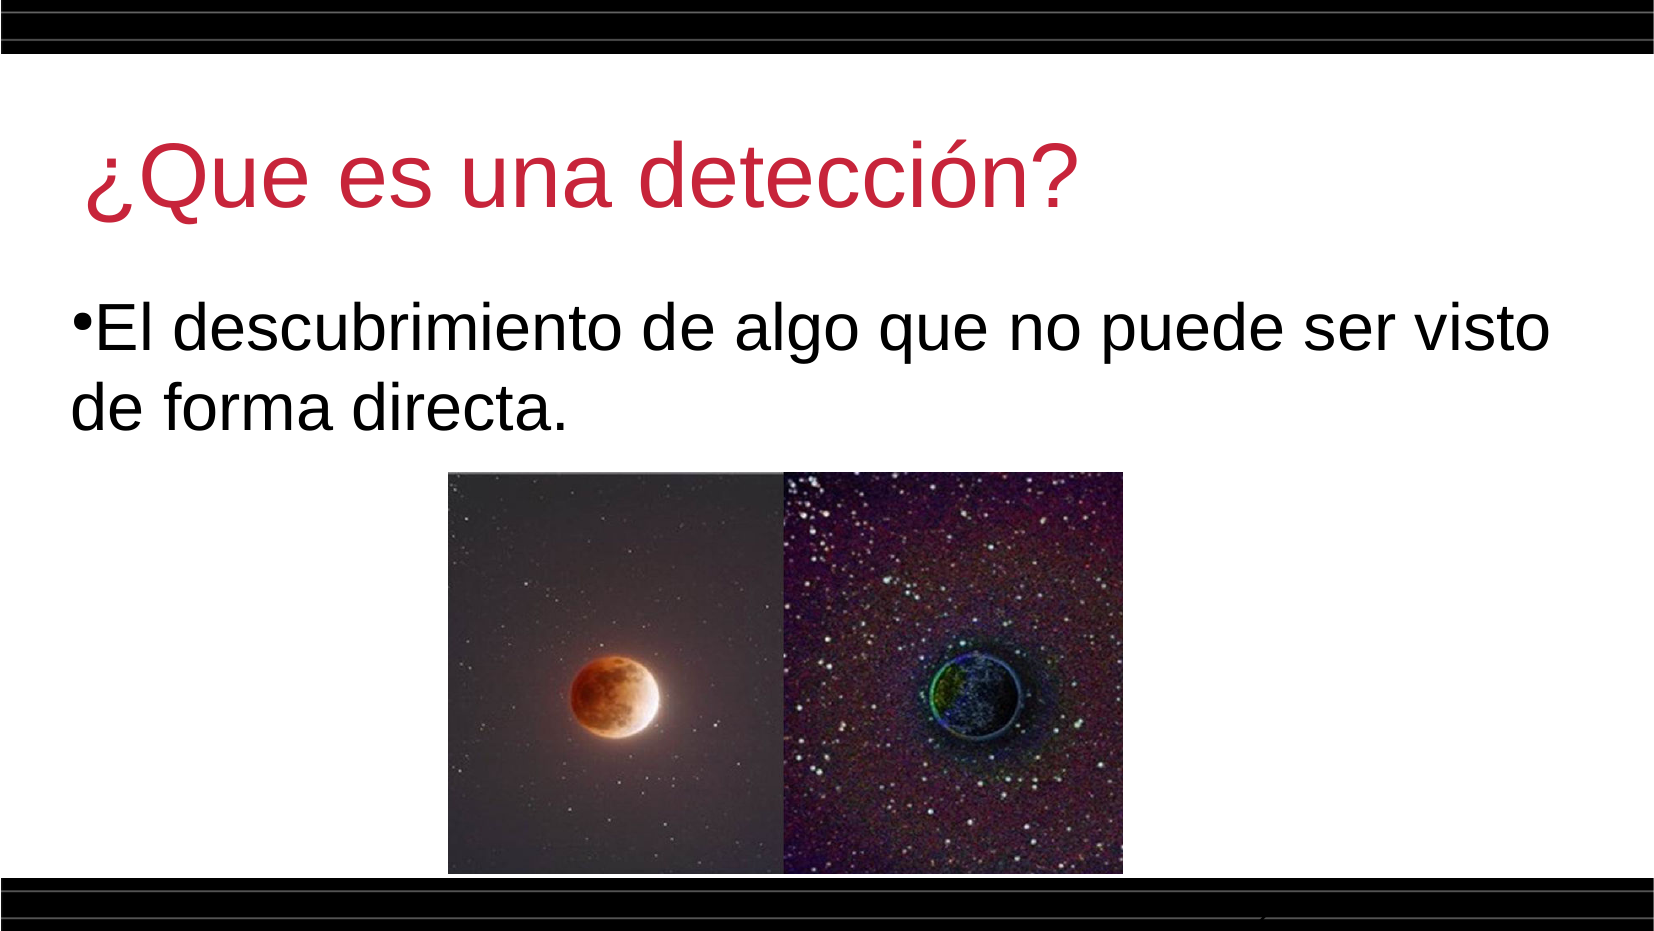

# ¿Que es una detección?
El descubrimiento de algo que no puede ser visto de forma directa.
el descubrimiento de algo que no puede ser visto de forma directa